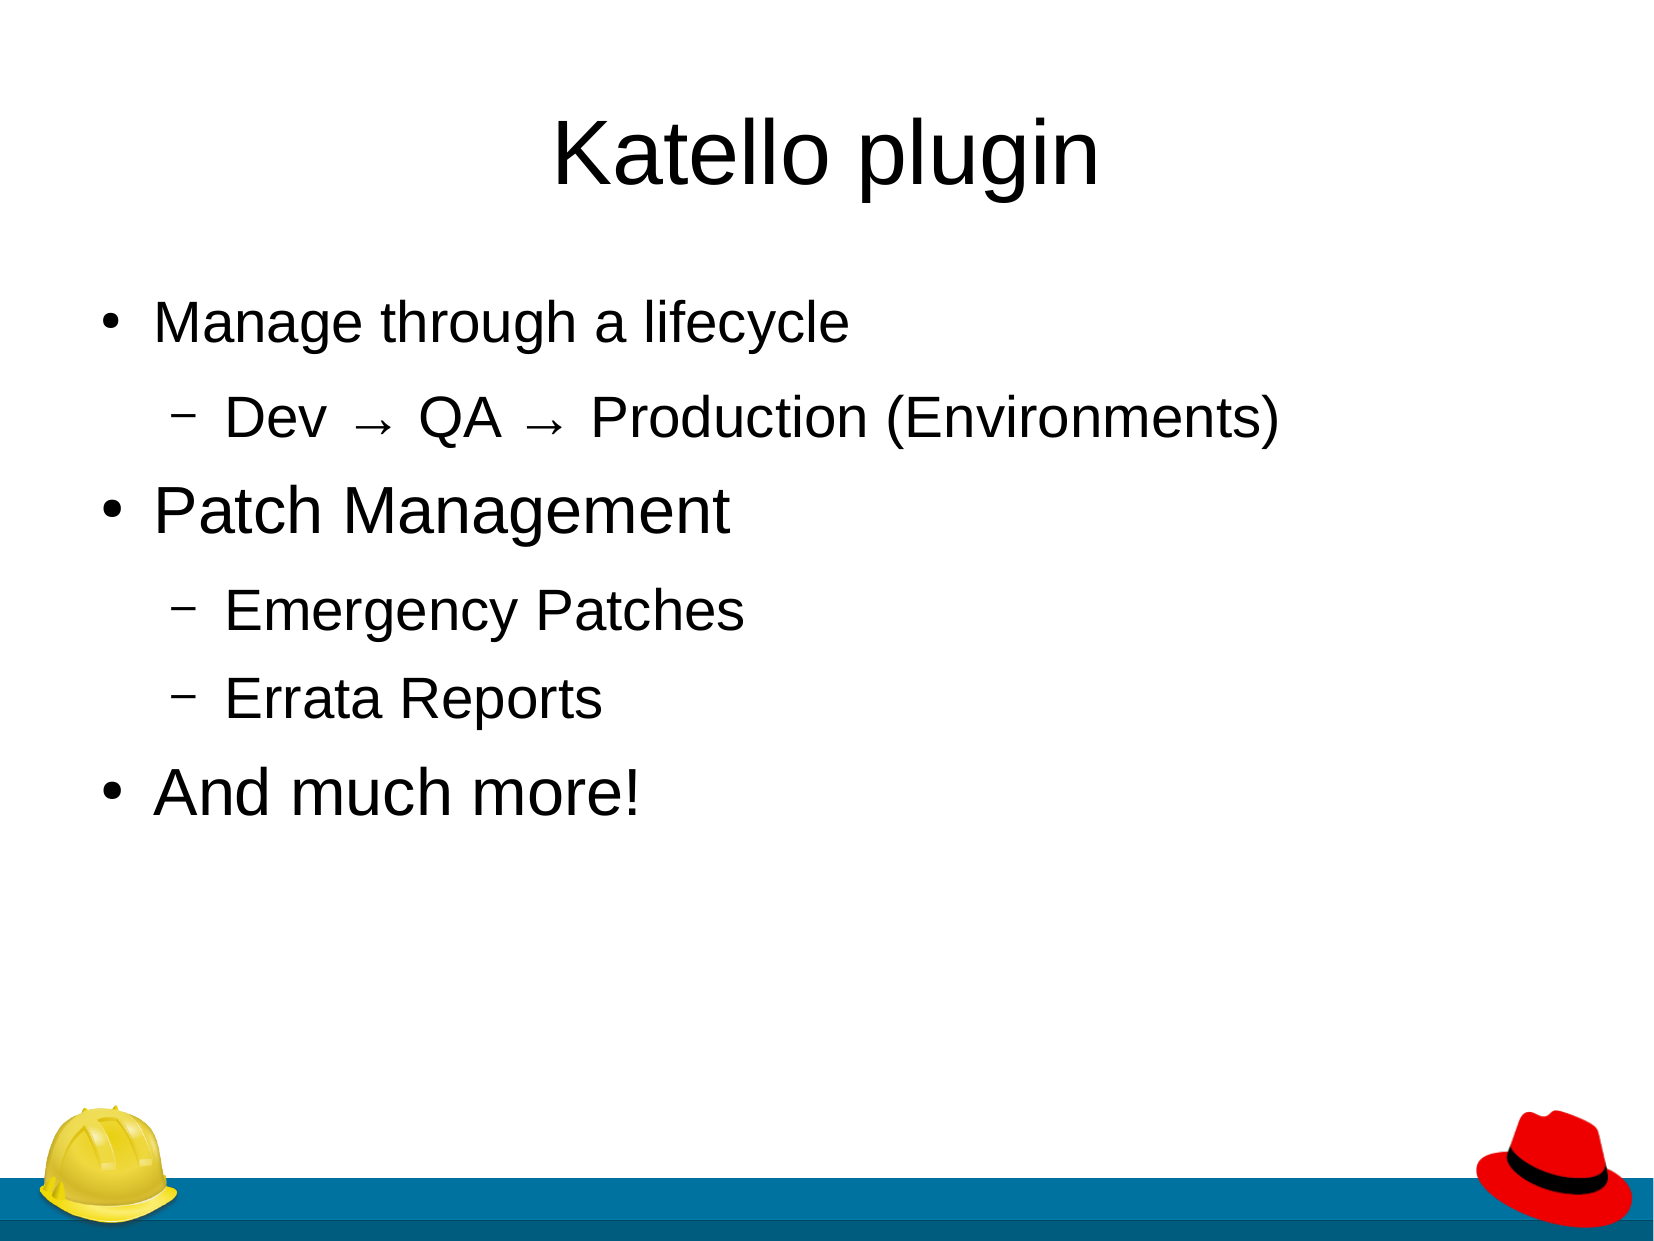

# Katello plugin
Manage through a lifecycle
Dev → QA → Production (Environments)
Patch Management
Emergency Patches
Errata Reports
And much more!